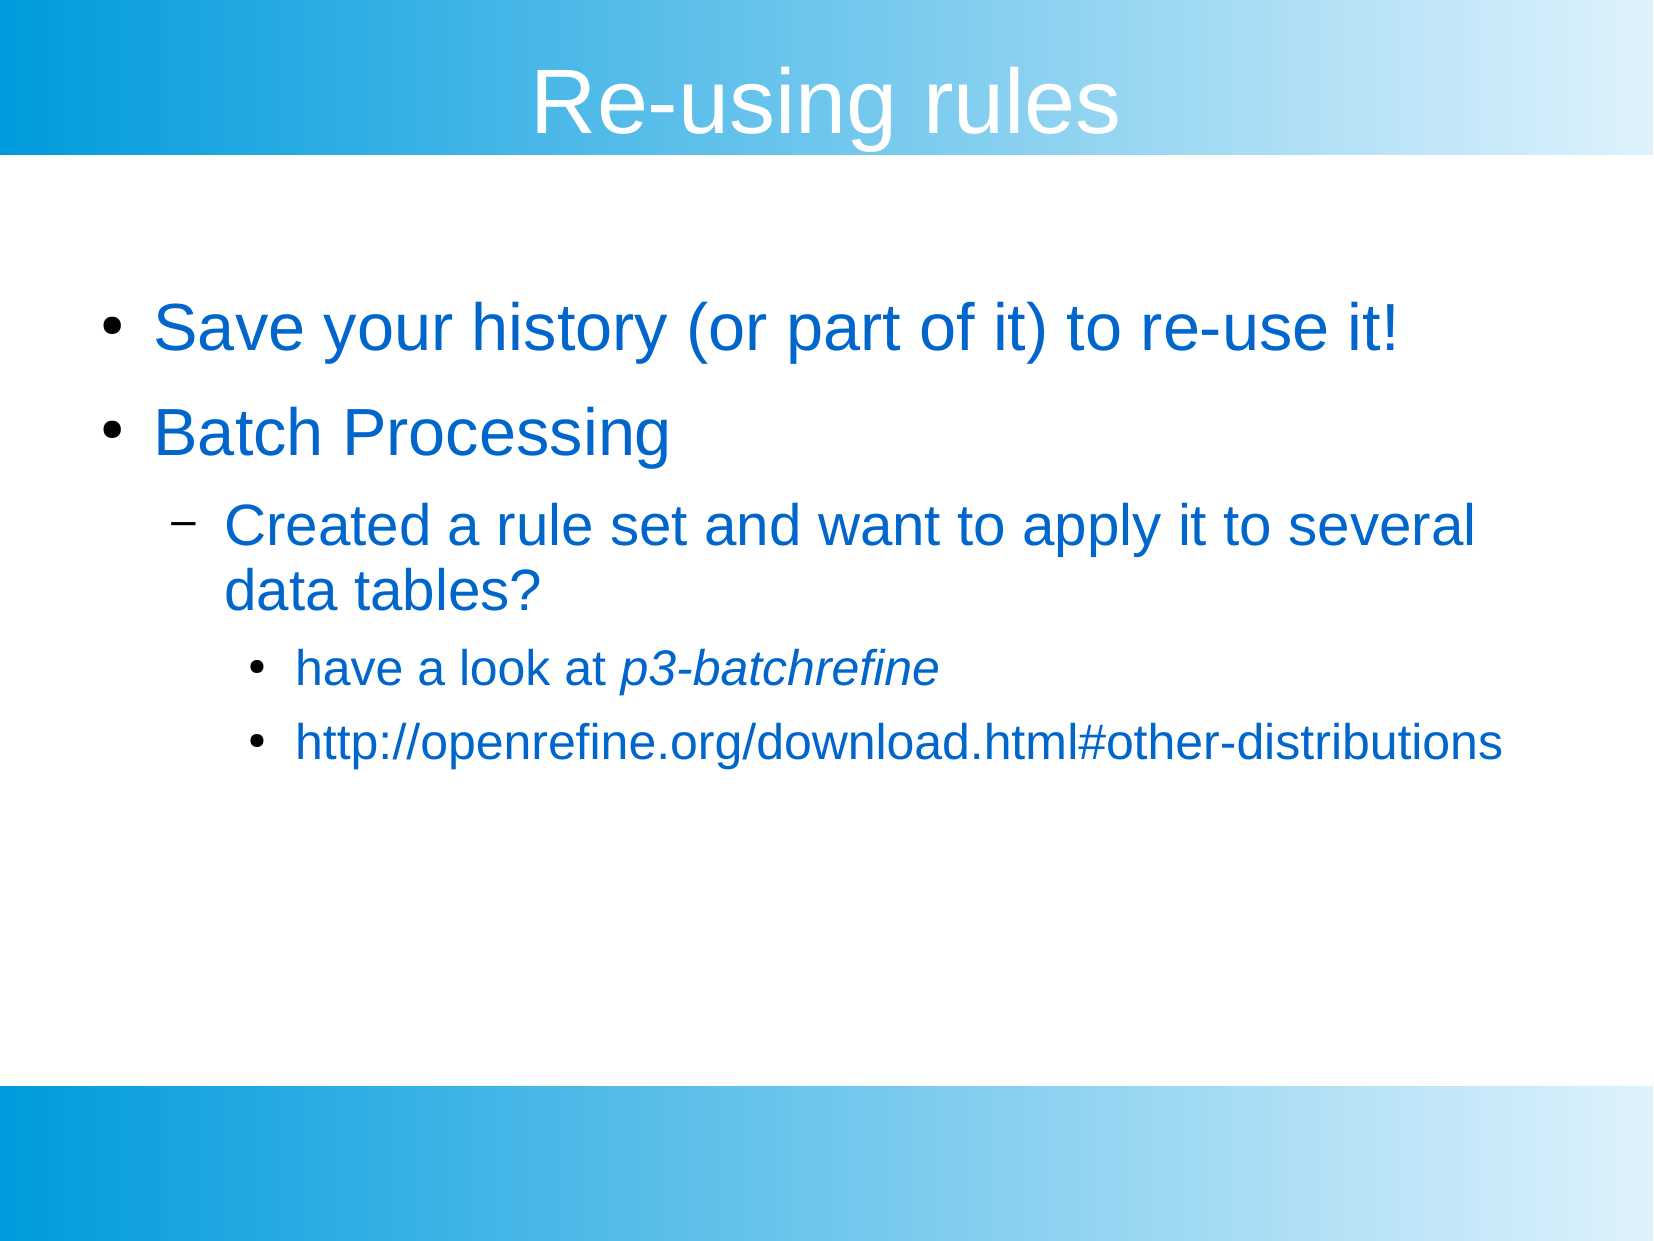

# Re-using rules
Save your history (or part of it) to re-use it!
Batch Processing
Created a rule set and want to apply it to several data tables?
have a look at p3-batchrefine
http://openrefine.org/download.html#other-distributions